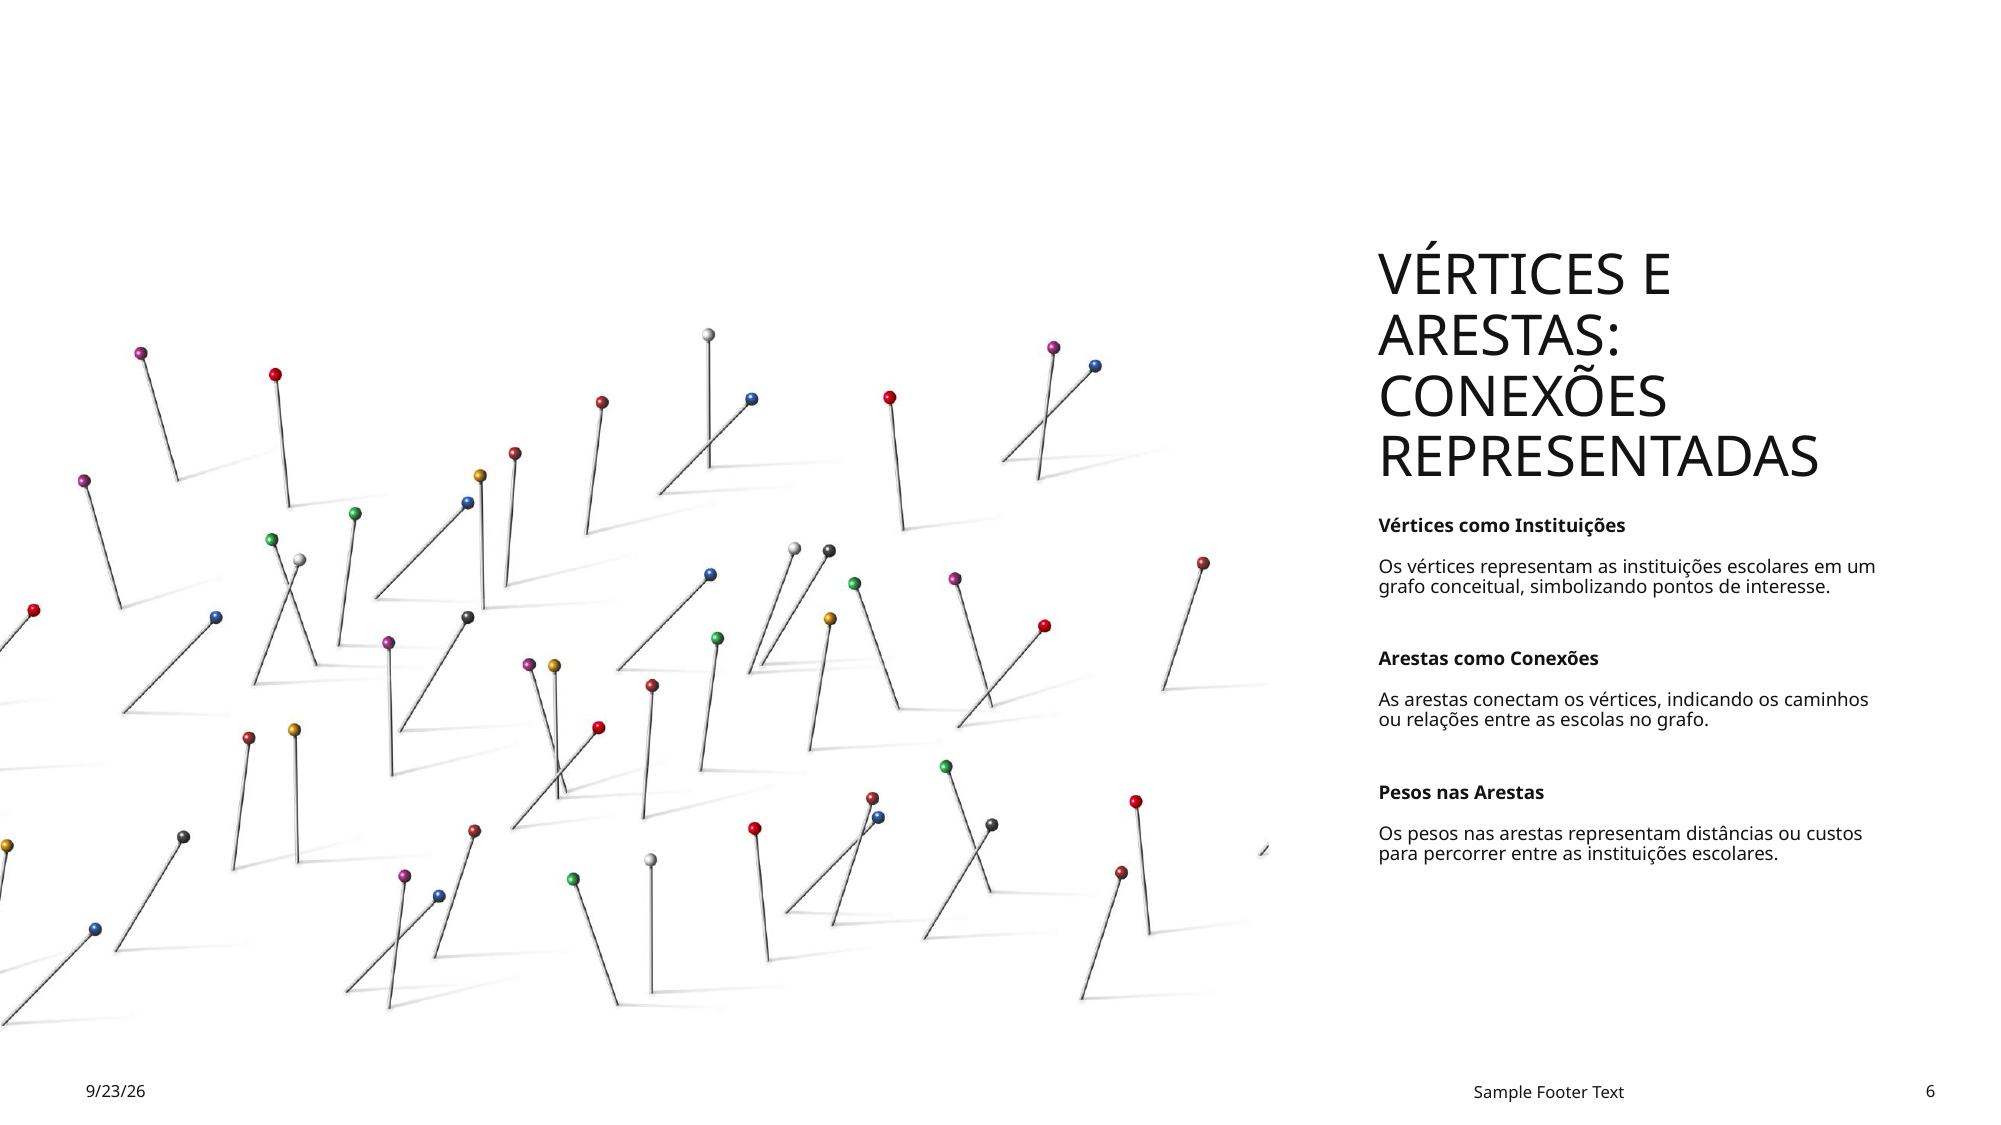

# Vértices e arestas: conexões representadas
Vértices como Instituições
Os vértices representam as instituições escolares em um grafo conceitual, simbolizando pontos de interesse.
Arestas como Conexões
As arestas conectam os vértices, indicando os caminhos ou relações entre as escolas no grafo.
Pesos nas Arestas
Os pesos nas arestas representam distâncias ou custos para percorrer entre as instituições escolares.
Sample Footer Text